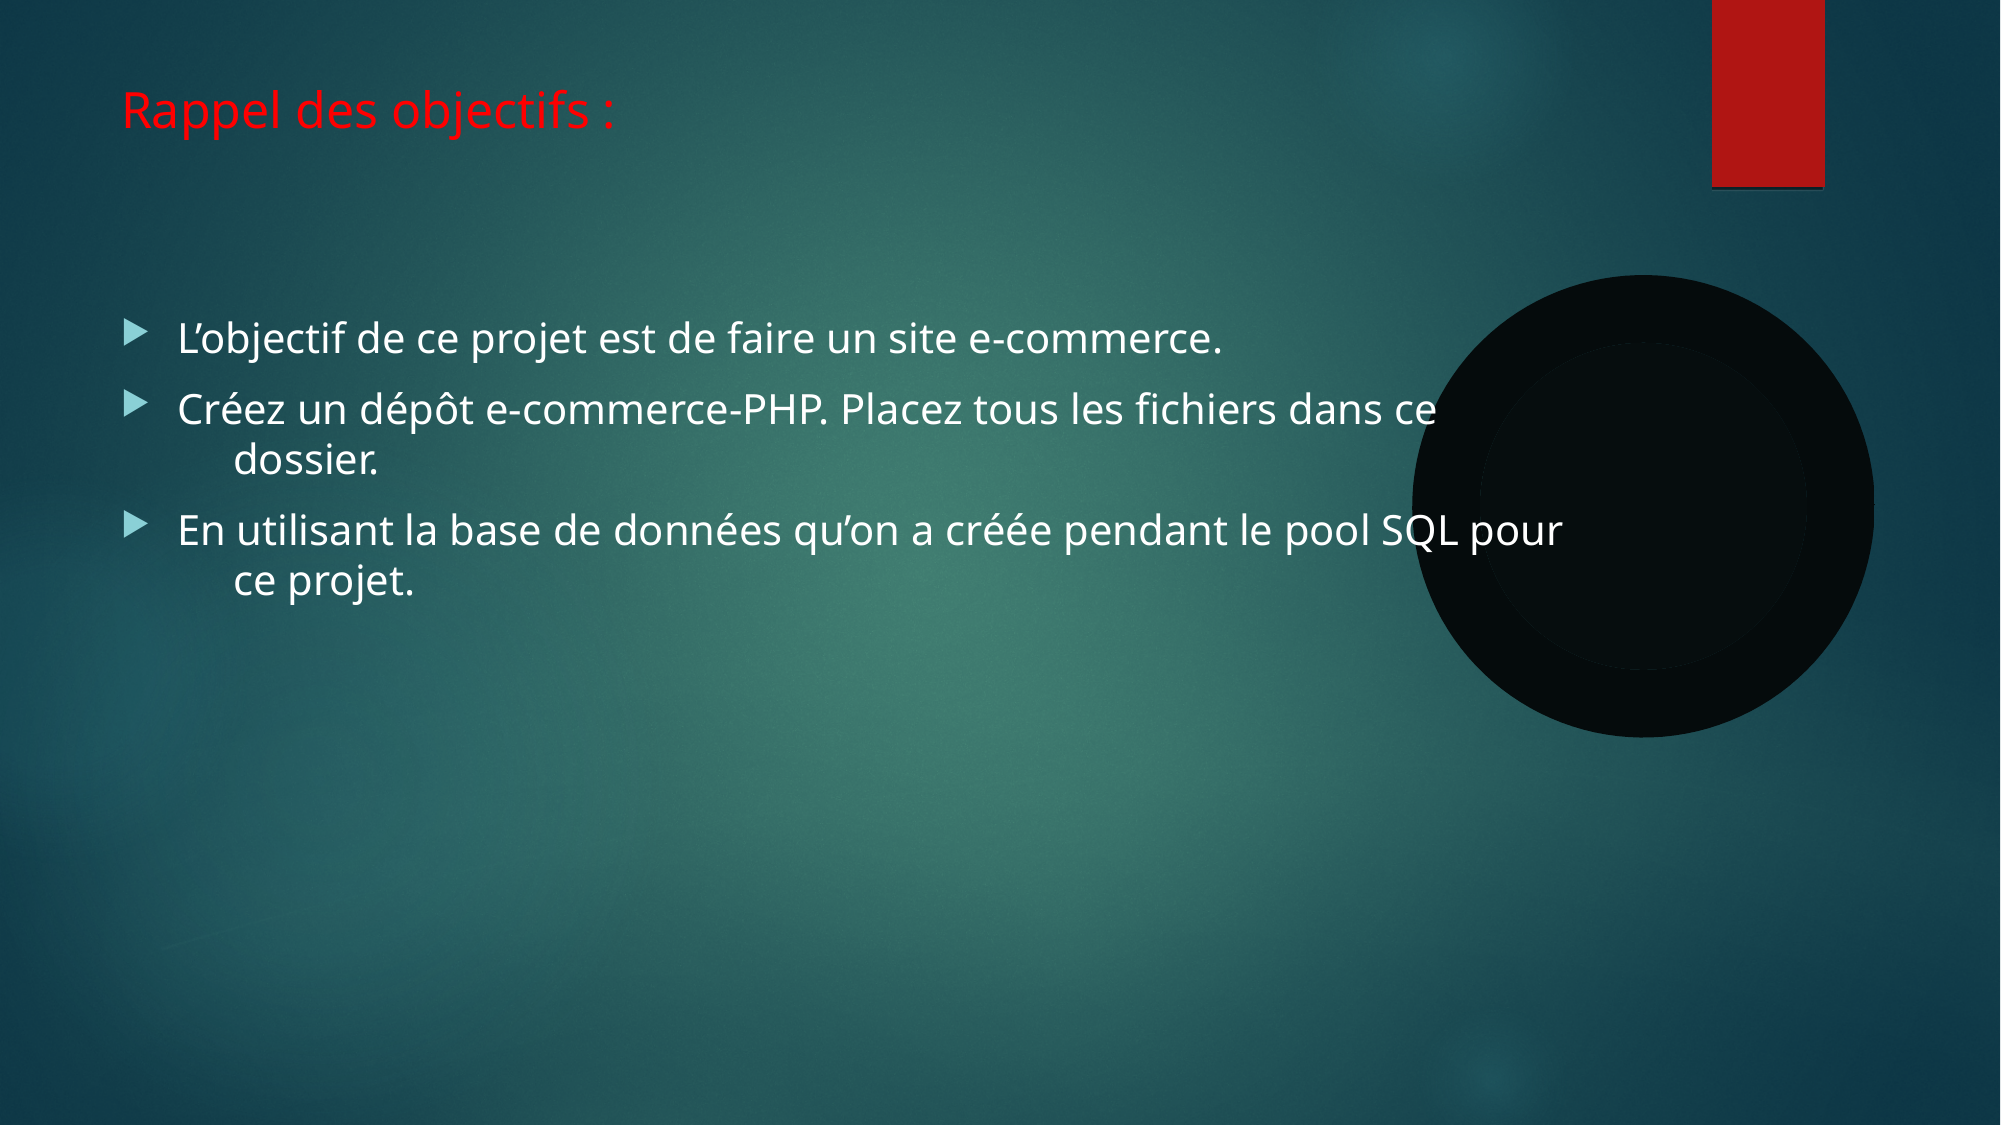

# Rappel des objectifs :
L’objectif de ce projet est de faire un site e-commerce.
Créez un dépôt e-commerce-PHP. Placez tous les fichiers dans ce dossier.
En utilisant la base de données qu’on a créée pendant le pool SQL pour ce projet.